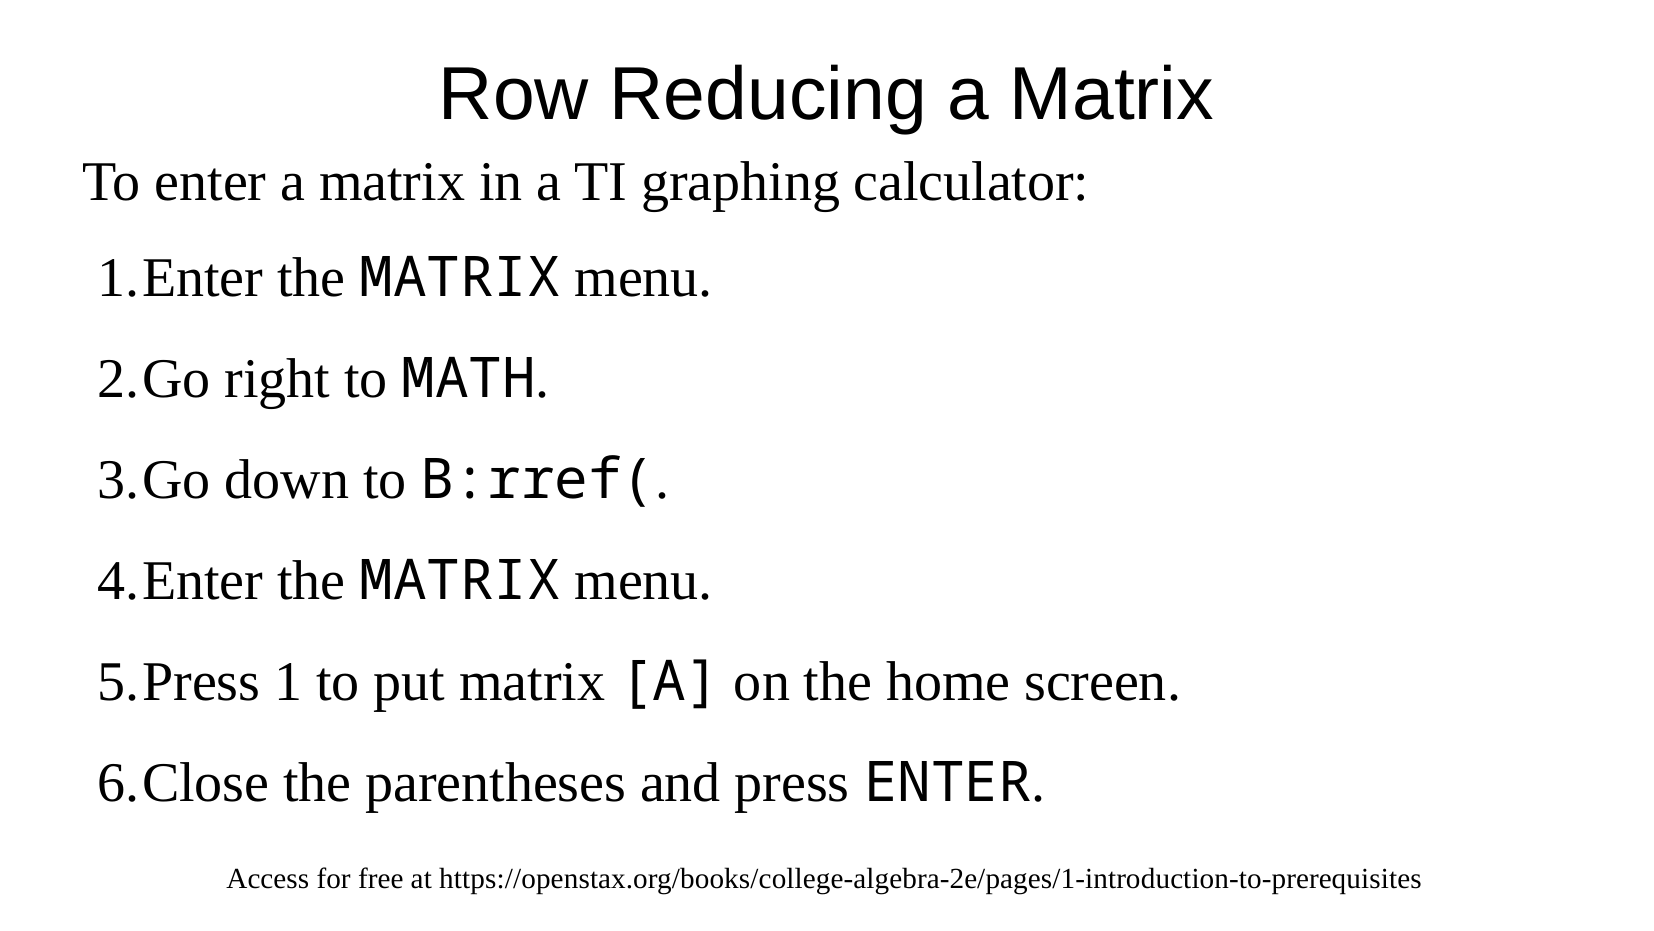

# Row Reducing a Matrix
To enter a matrix in a TI graphing calculator:
Enter the MATRIX menu.
Go right to MATH.
Go down to B:rref(.
Enter the MATRIX menu.
Press 1 to put matrix [A] on the home screen.
Close the parentheses and press ENTER.
Access for free at https://openstax.org/books/college-algebra-2e/pages/1-introduction-to-prerequisites